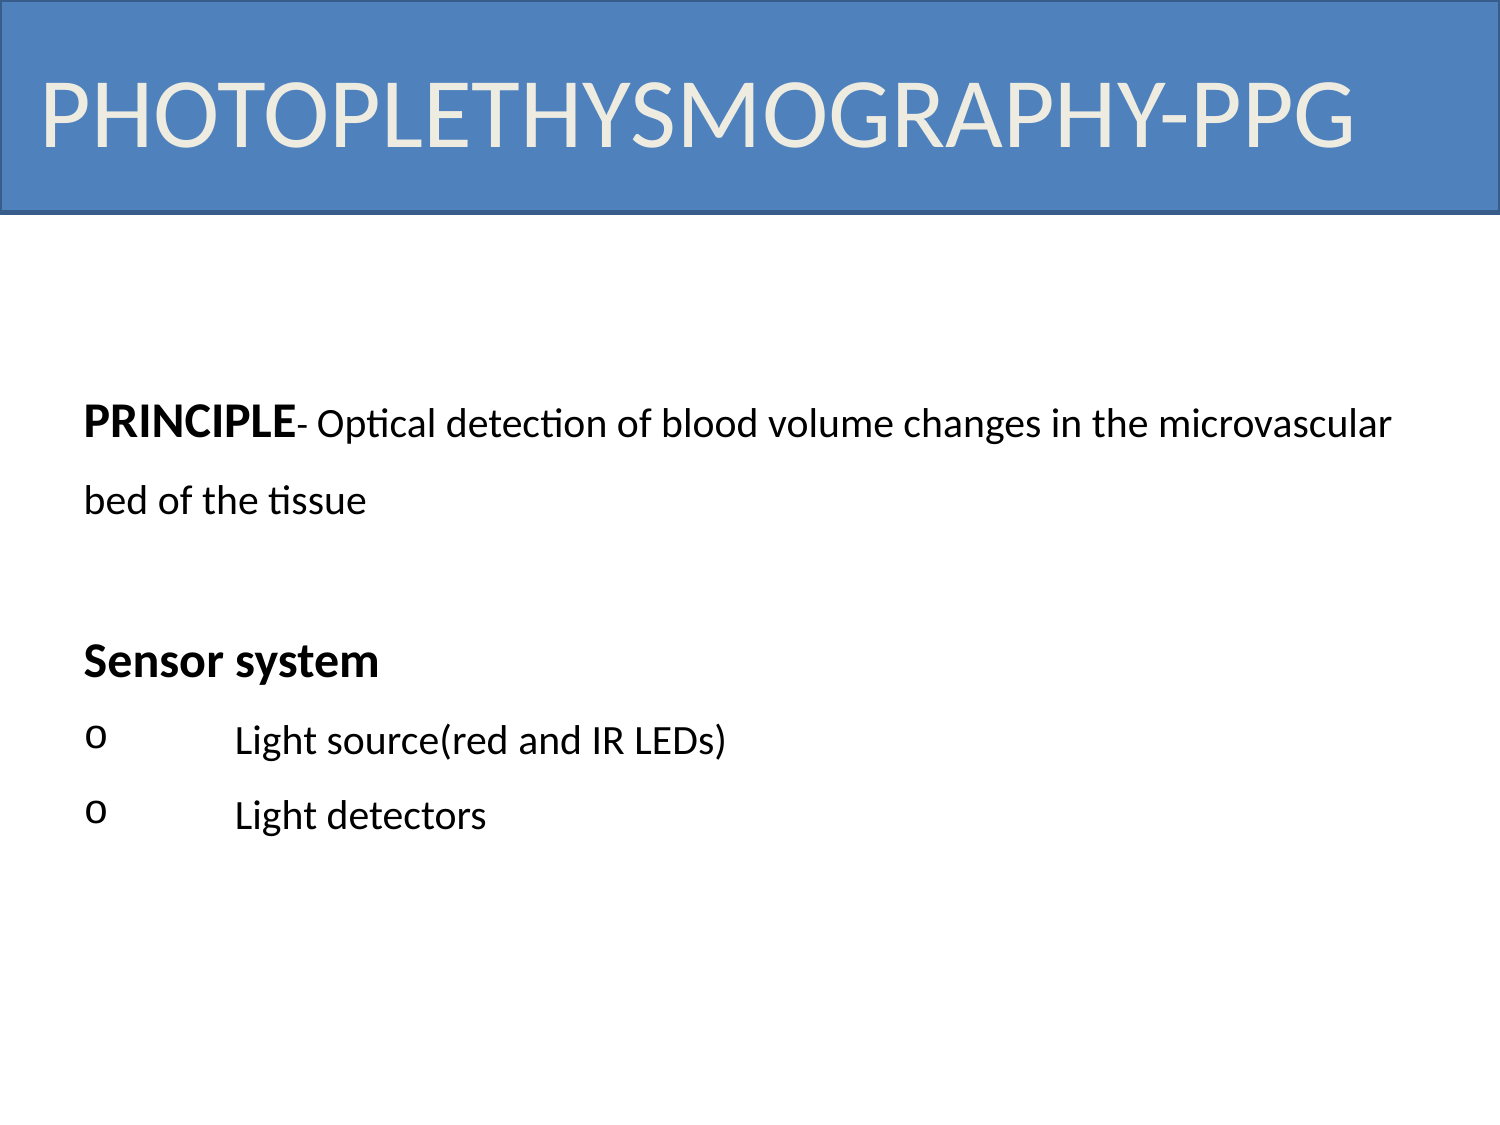

PHOTOPLETHYSMOGRAPHY-PPG
intro1
PRINCIPLE- Optical detection of blood volume changes in the microvascular bed of the tissue
Sensor system
 Light source(red and IR LEDs)
 Light detectors